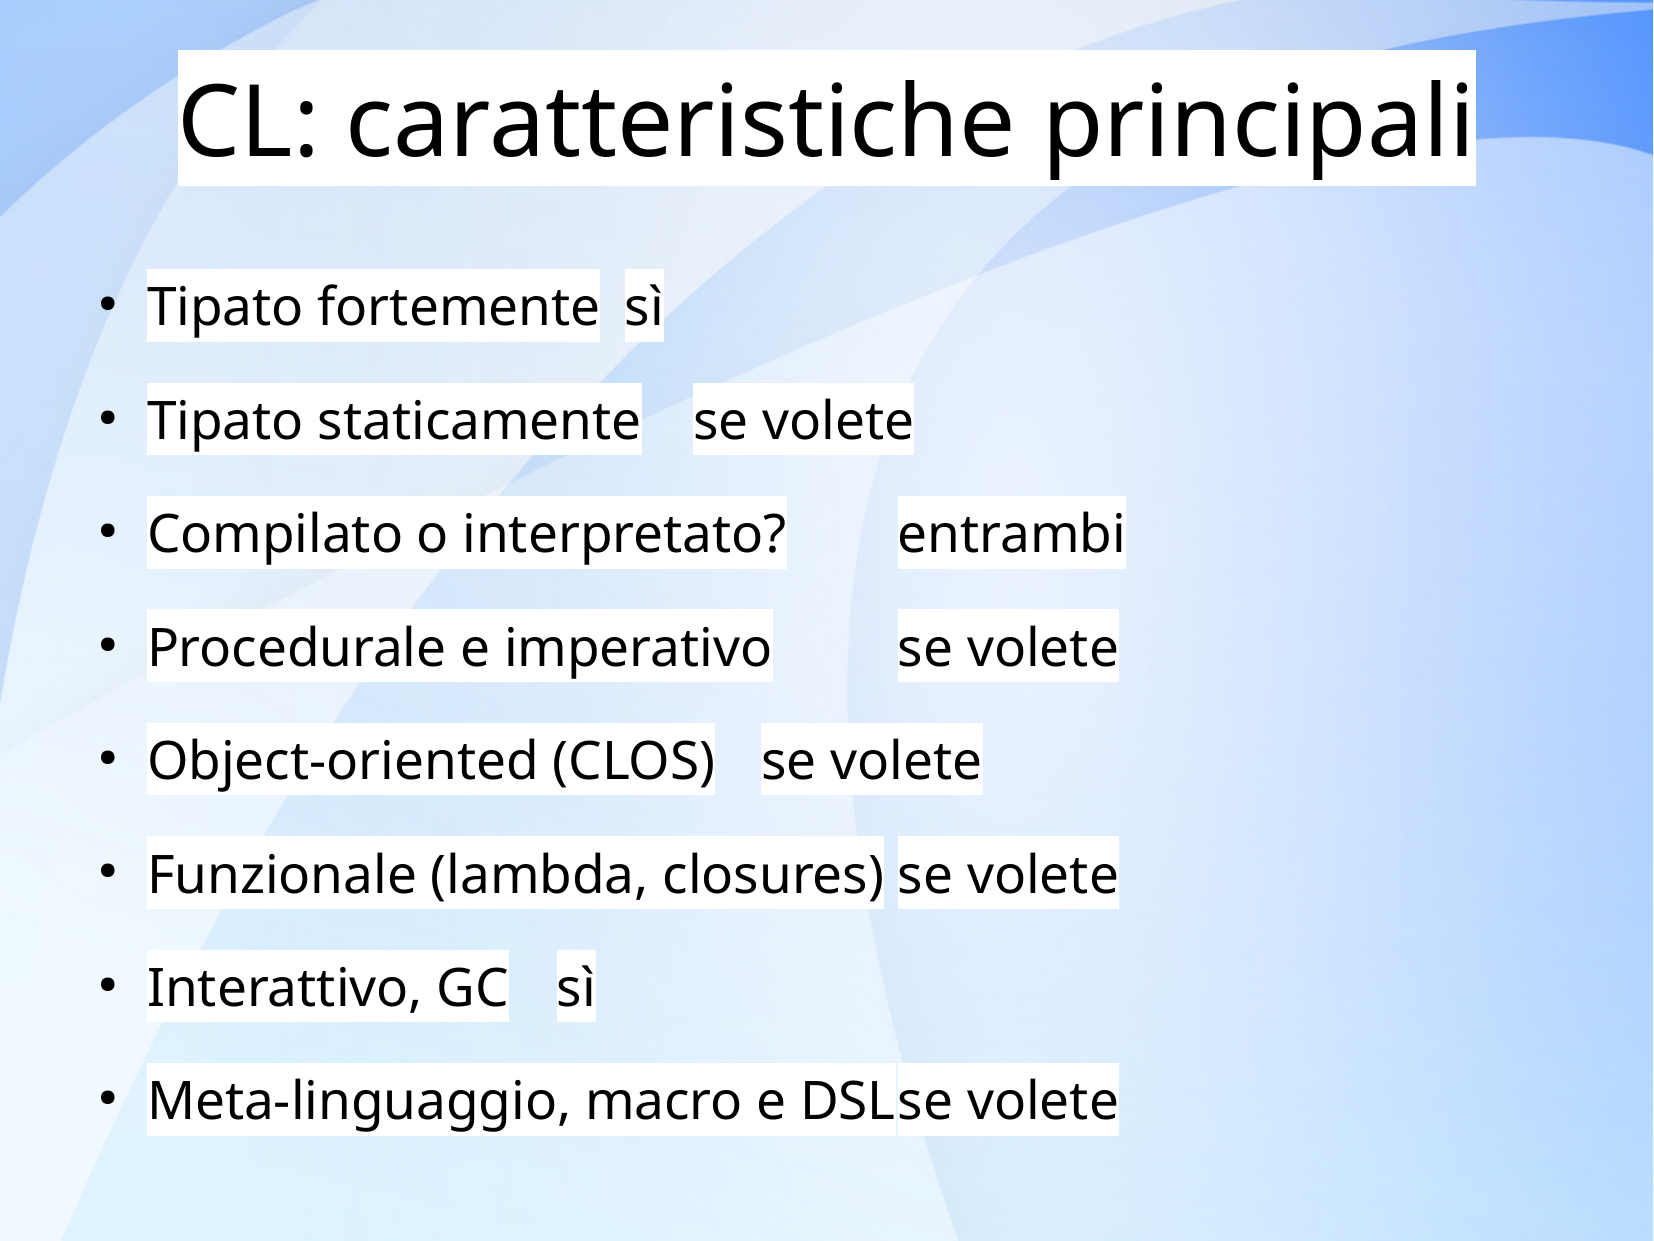

# CL: caratteristiche principali
Tipato fortemente							sì
Tipato staticamente							se volete
Compilato o interpretato?					entrambi
Procedurale e imperativo					se volete
Object-oriented (CLOS)						se volete
Funzionale (lambda, closures)			se volete
Interattivo, GC								sì
Meta-linguaggio, macro e DSL			se volete